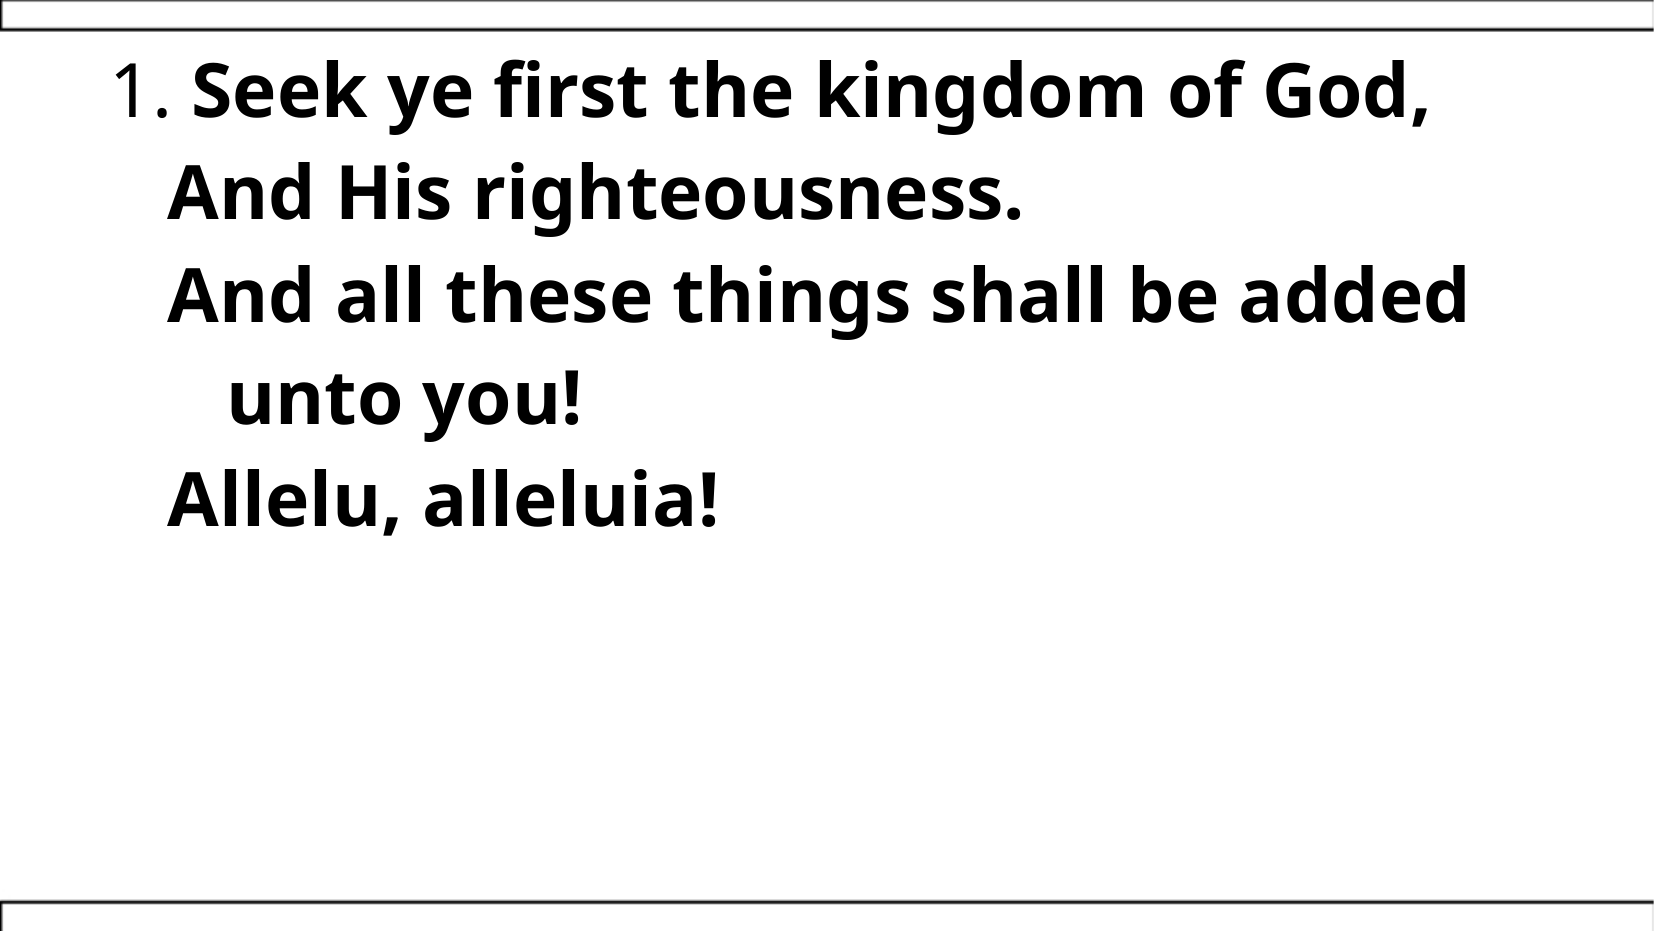

1. Seek ye first the kingdom of God,
 And His righteousness.
 And all these things shall be added
 unto you!
 Allelu, alleluia!